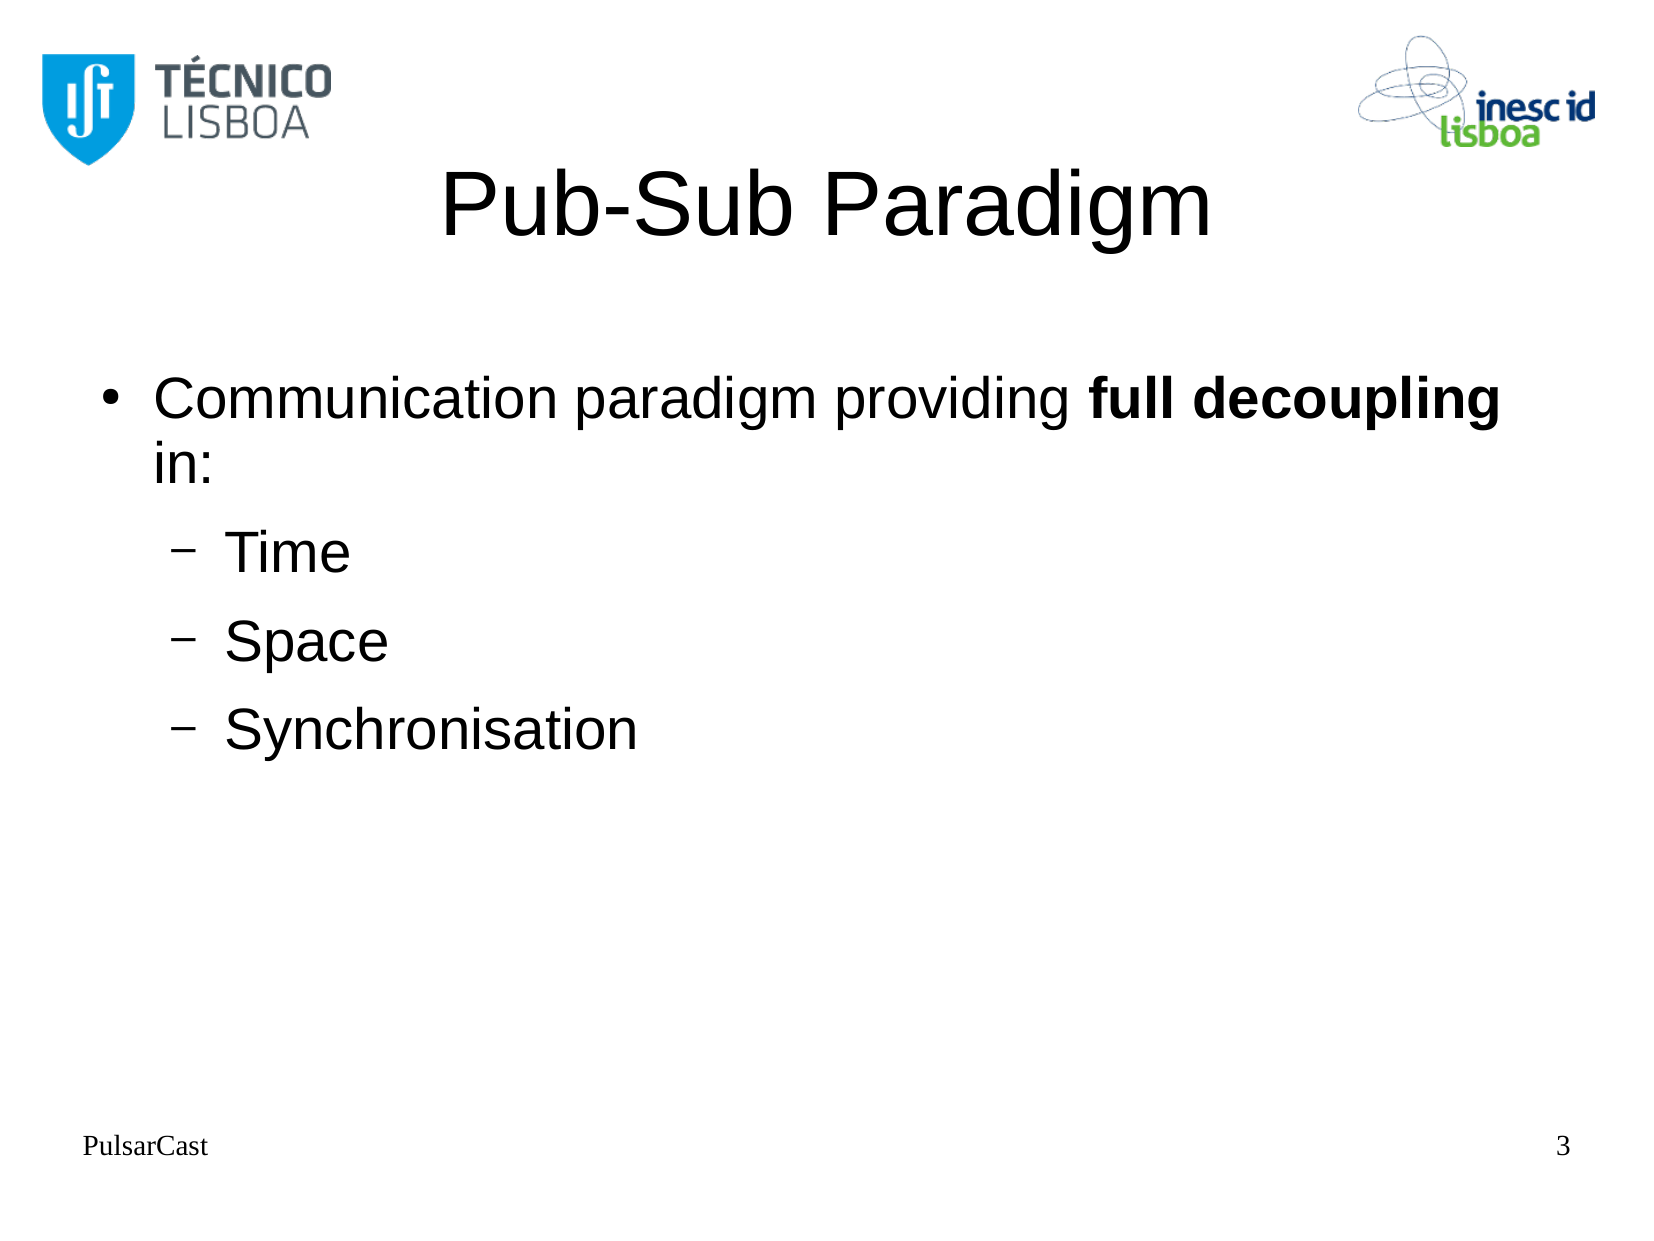

Pub-Sub Paradigm
# Communication paradigm providing full decoupling in:
Time
Space
Synchronisation
PulsarCast
3